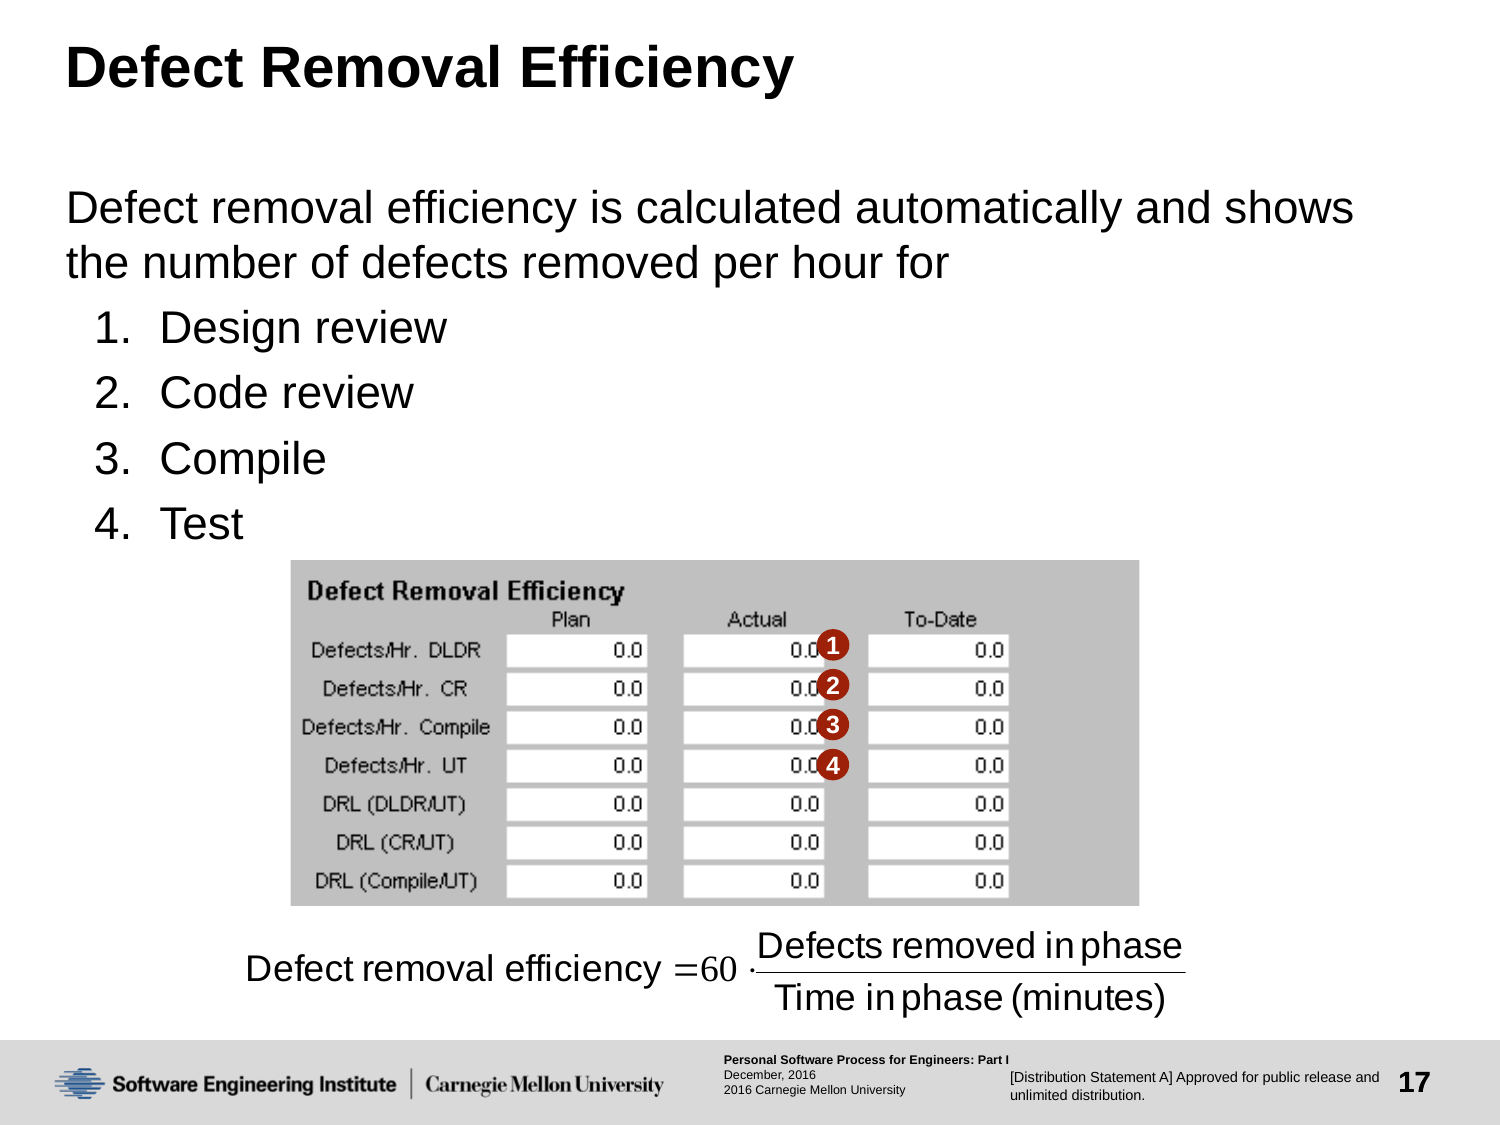

# Defect Removal Efficiency
Defect removal efficiency is calculated automatically and shows the number of defects removed per hour for
Design review
Code review
Compile
Test